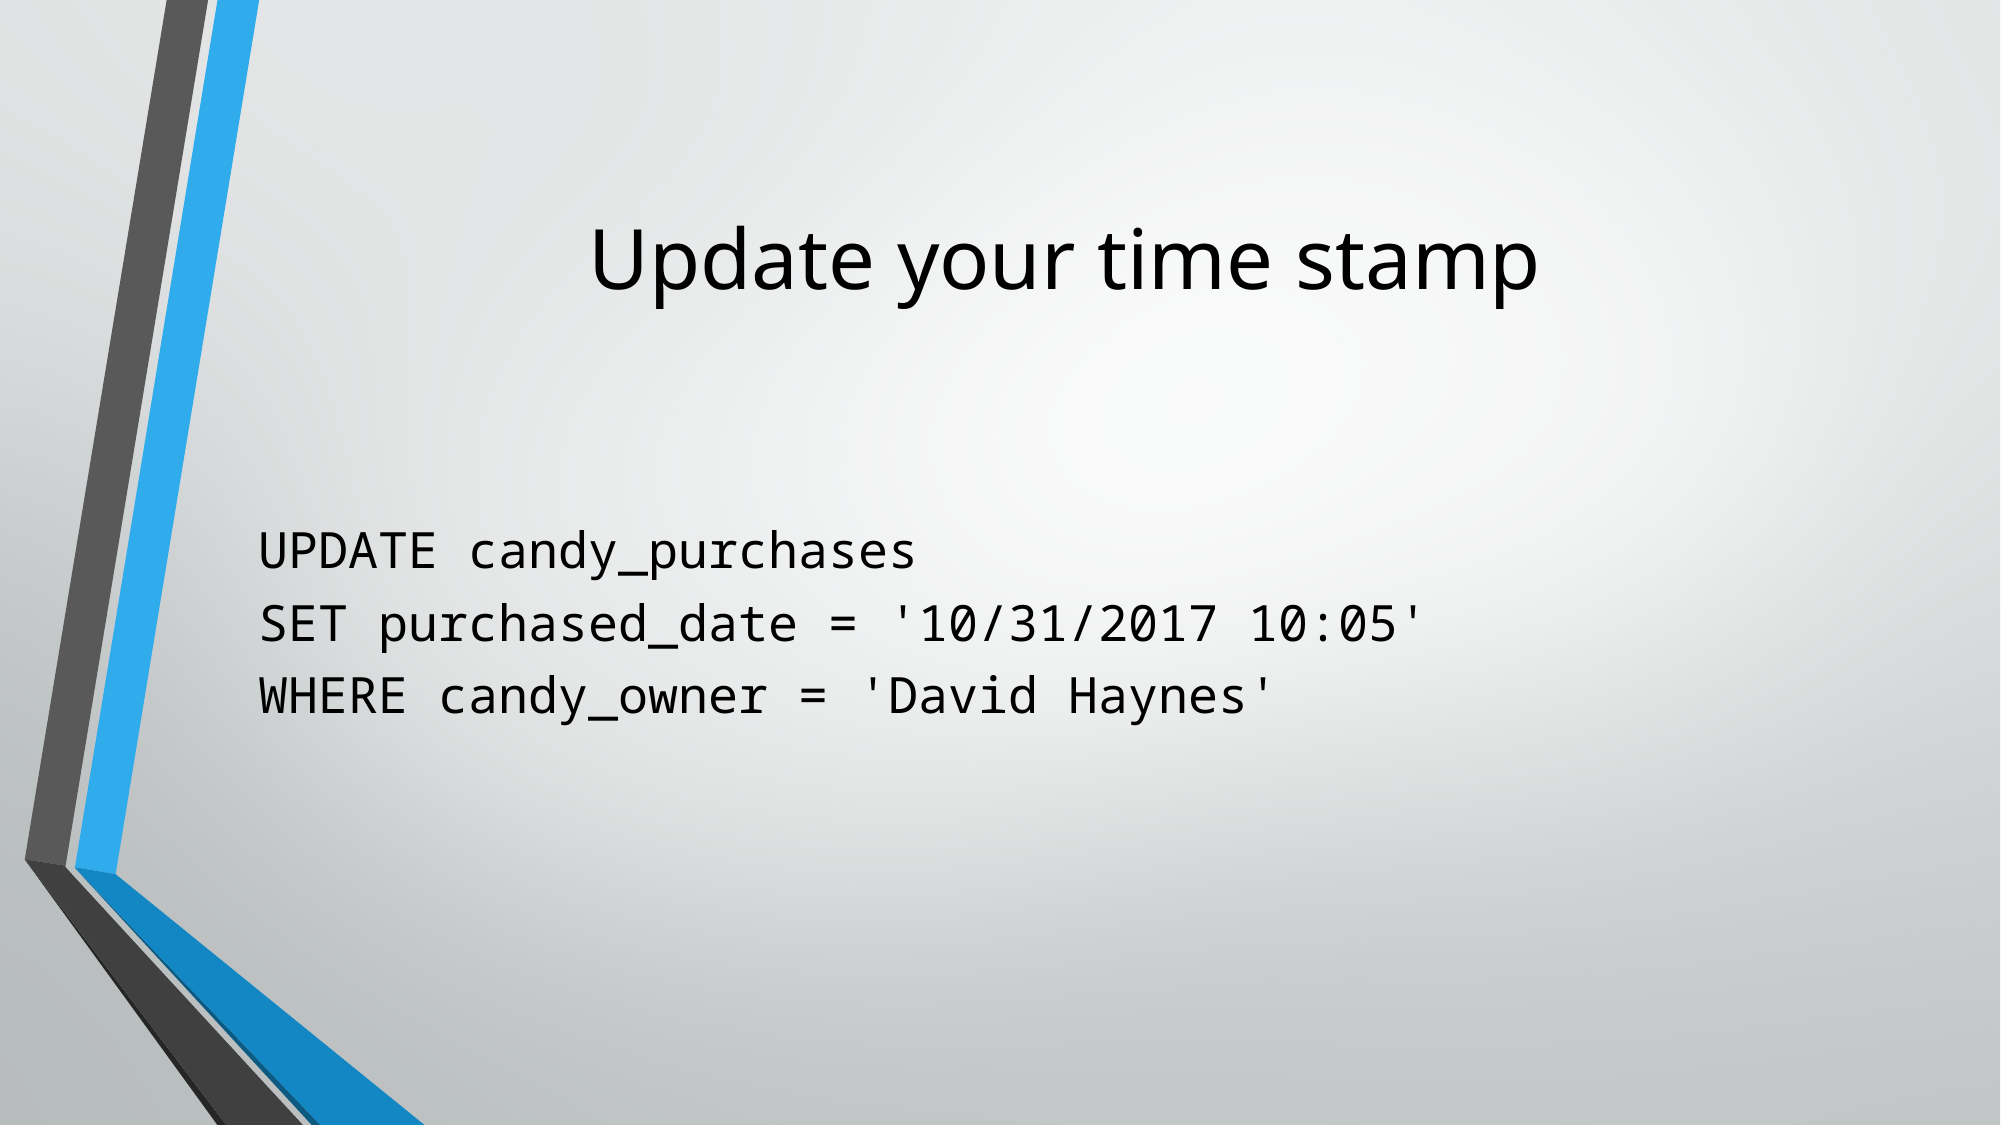

# Update your time stamp
UPDATE candy_purchases
SET purchased_date = '10/31/2017 10:05'
WHERE candy_owner = 'David Haynes'